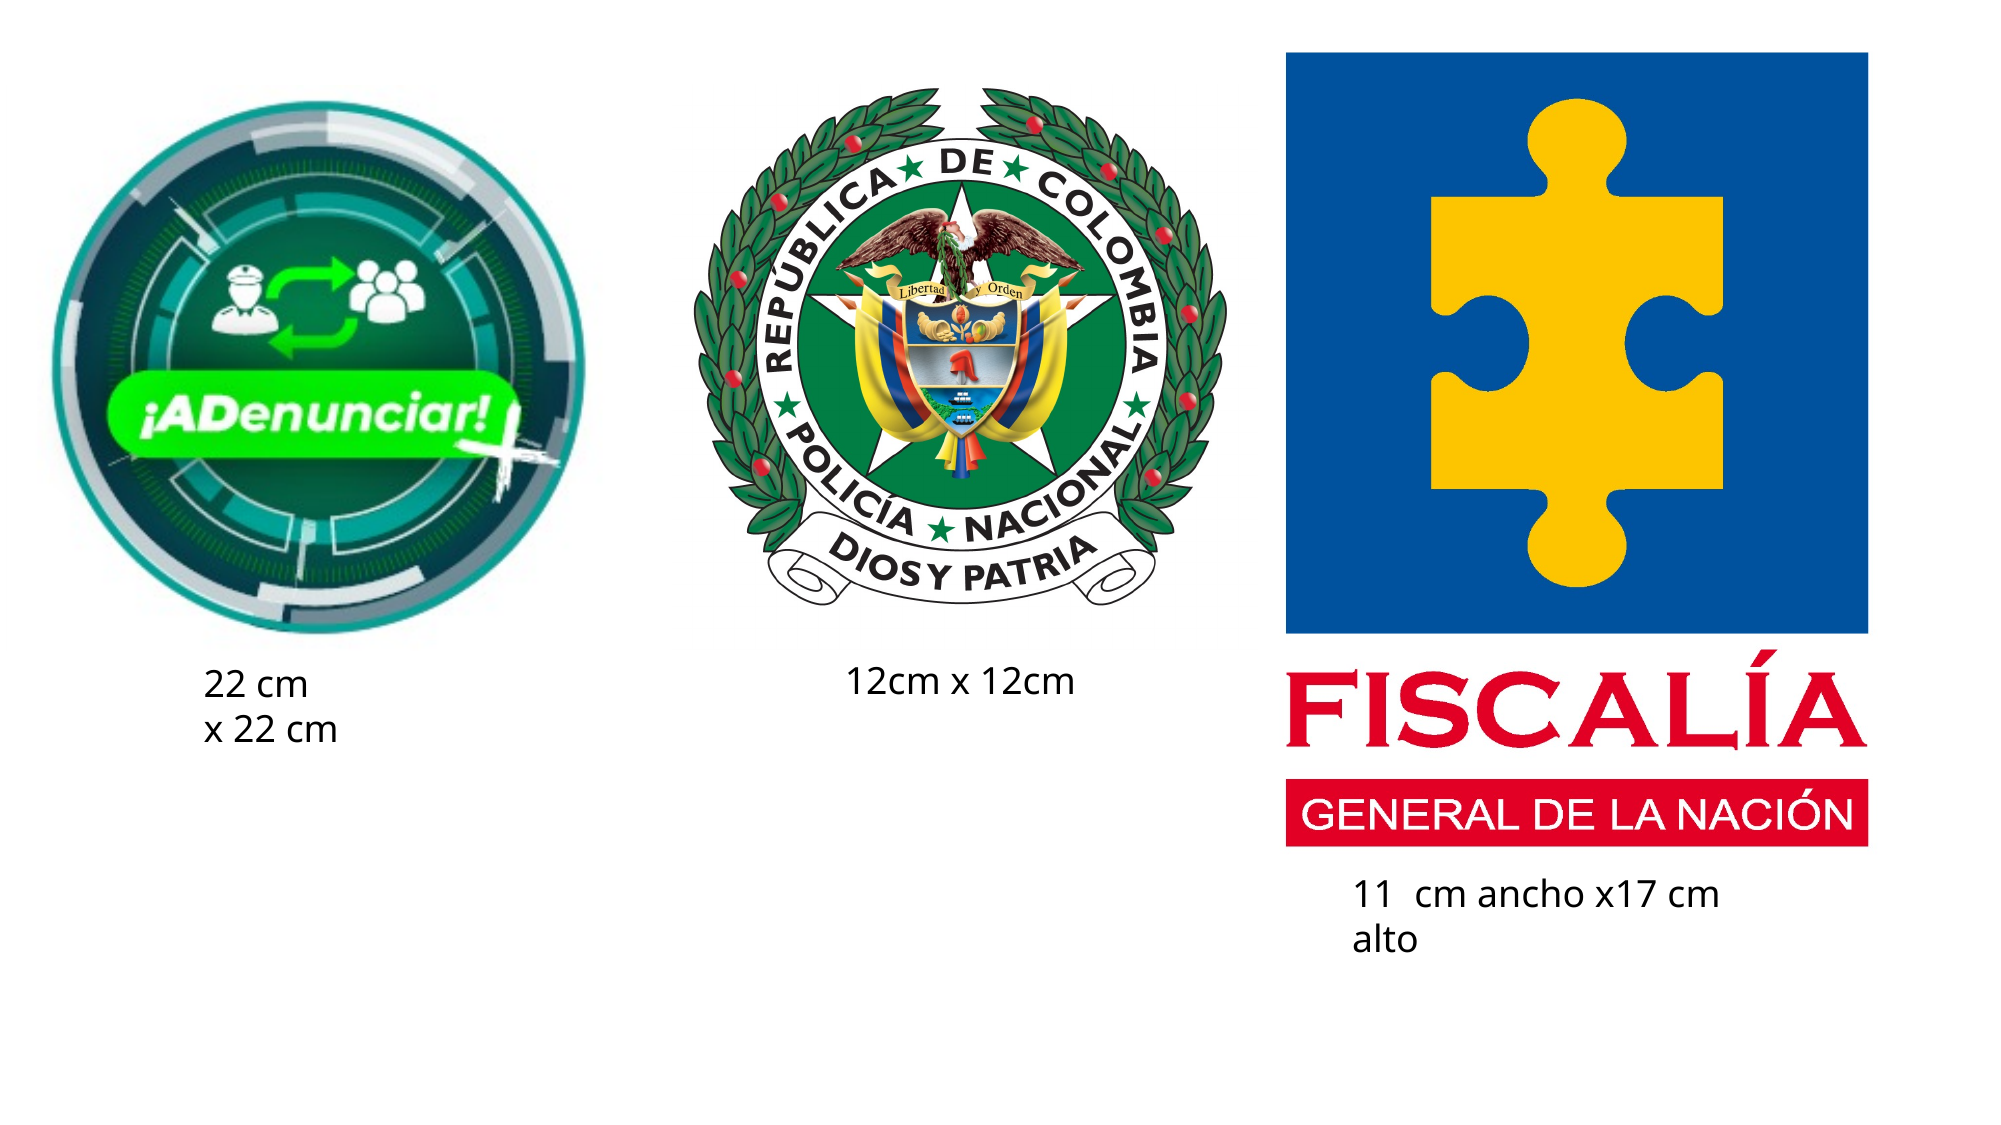

12cm x 12cm
22 cm x 22 cm
11 cm ancho x17 cm alto